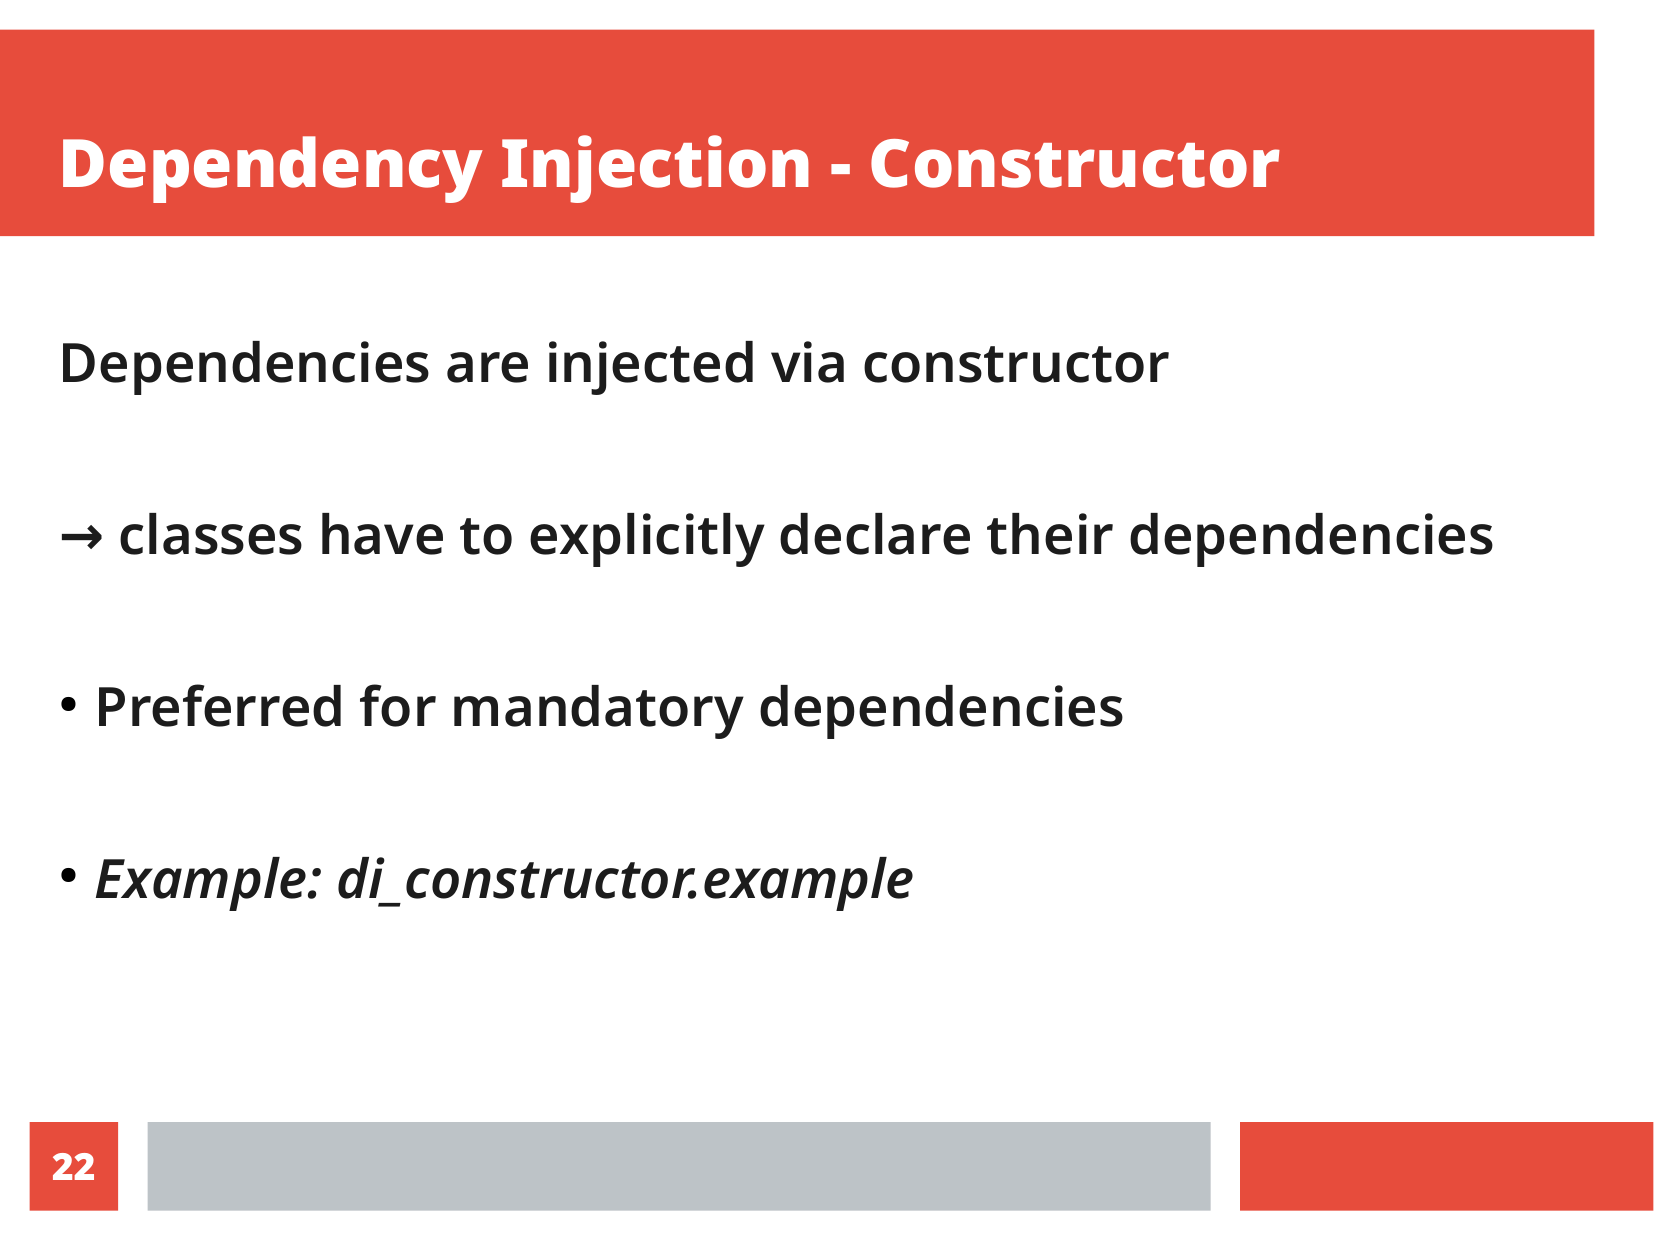

# Dependency Injection - Constructor
Dependencies are injected via constructor
→ classes have to explicitly declare their dependencies
Preferred for mandatory dependencies
Example: di_constructor.example
22